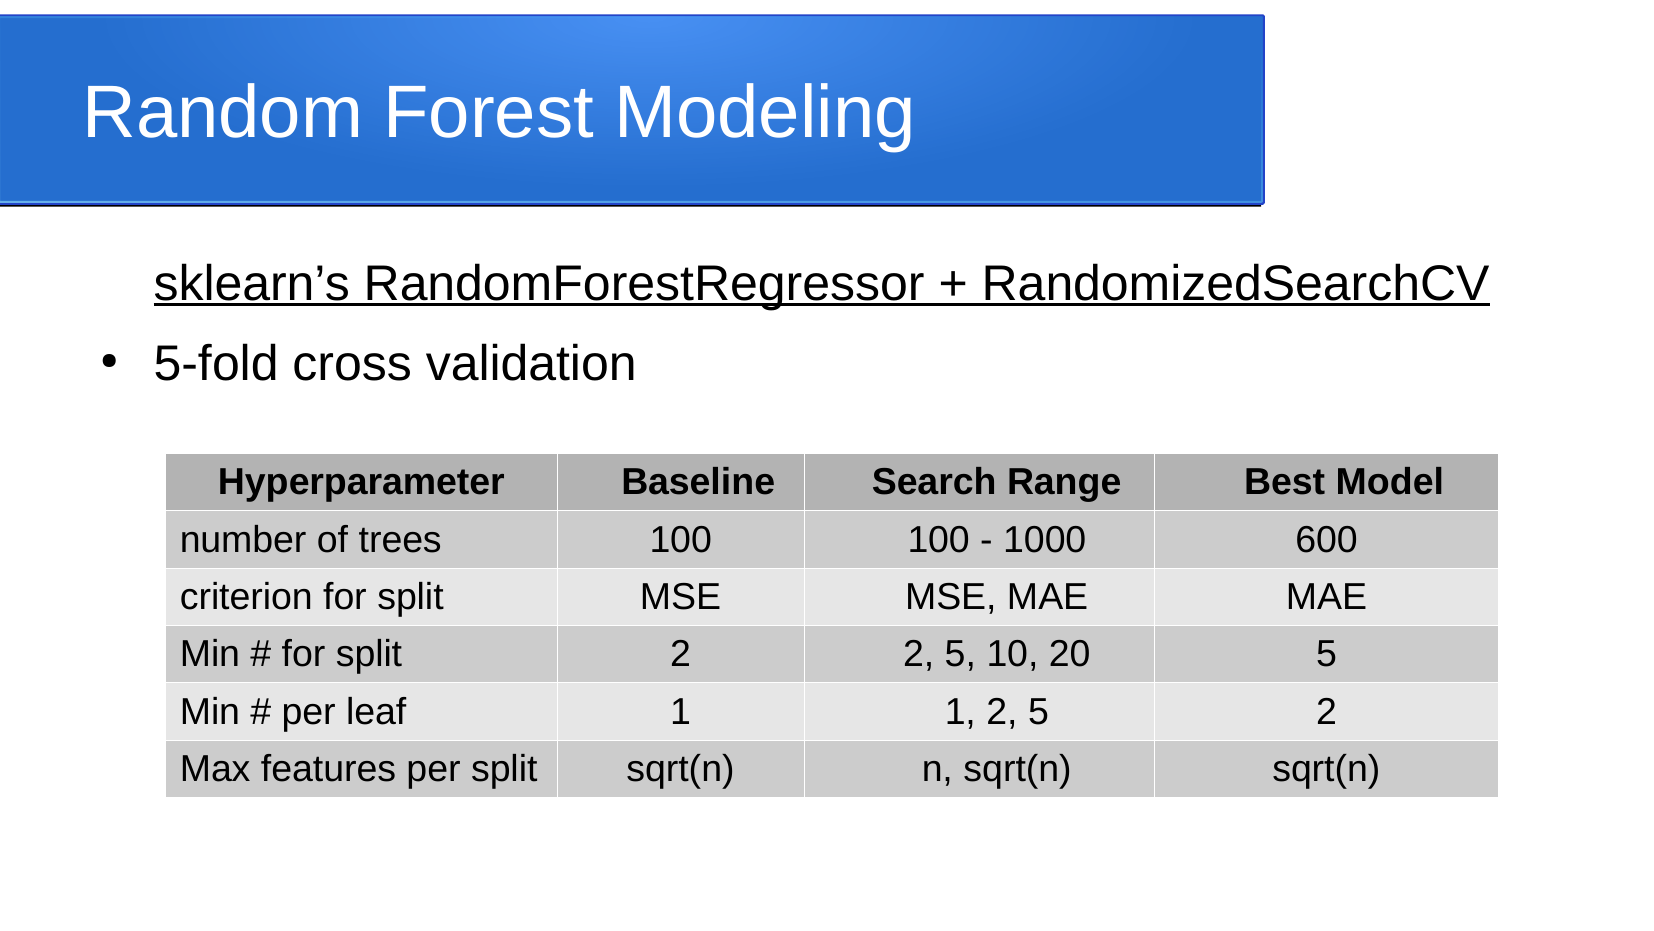

# Random Forest Modeling
sklearn’s RandomForestRegressor + RandomizedSearchCV
5-fold cross validation
| Hyperparameter | Baseline | Search Range | Best Model |
| --- | --- | --- | --- |
| number of trees | 100 | 100 - 1000 | 600 |
| criterion for split | MSE | MSE, MAE | MAE |
| Min # for split | 2 | 2, 5, 10, 20 | 5 |
| Min # per leaf | 1 | 1, 2, 5 | 2 |
| Max features per split | sqrt(n) | n, sqrt(n) | sqrt(n) |